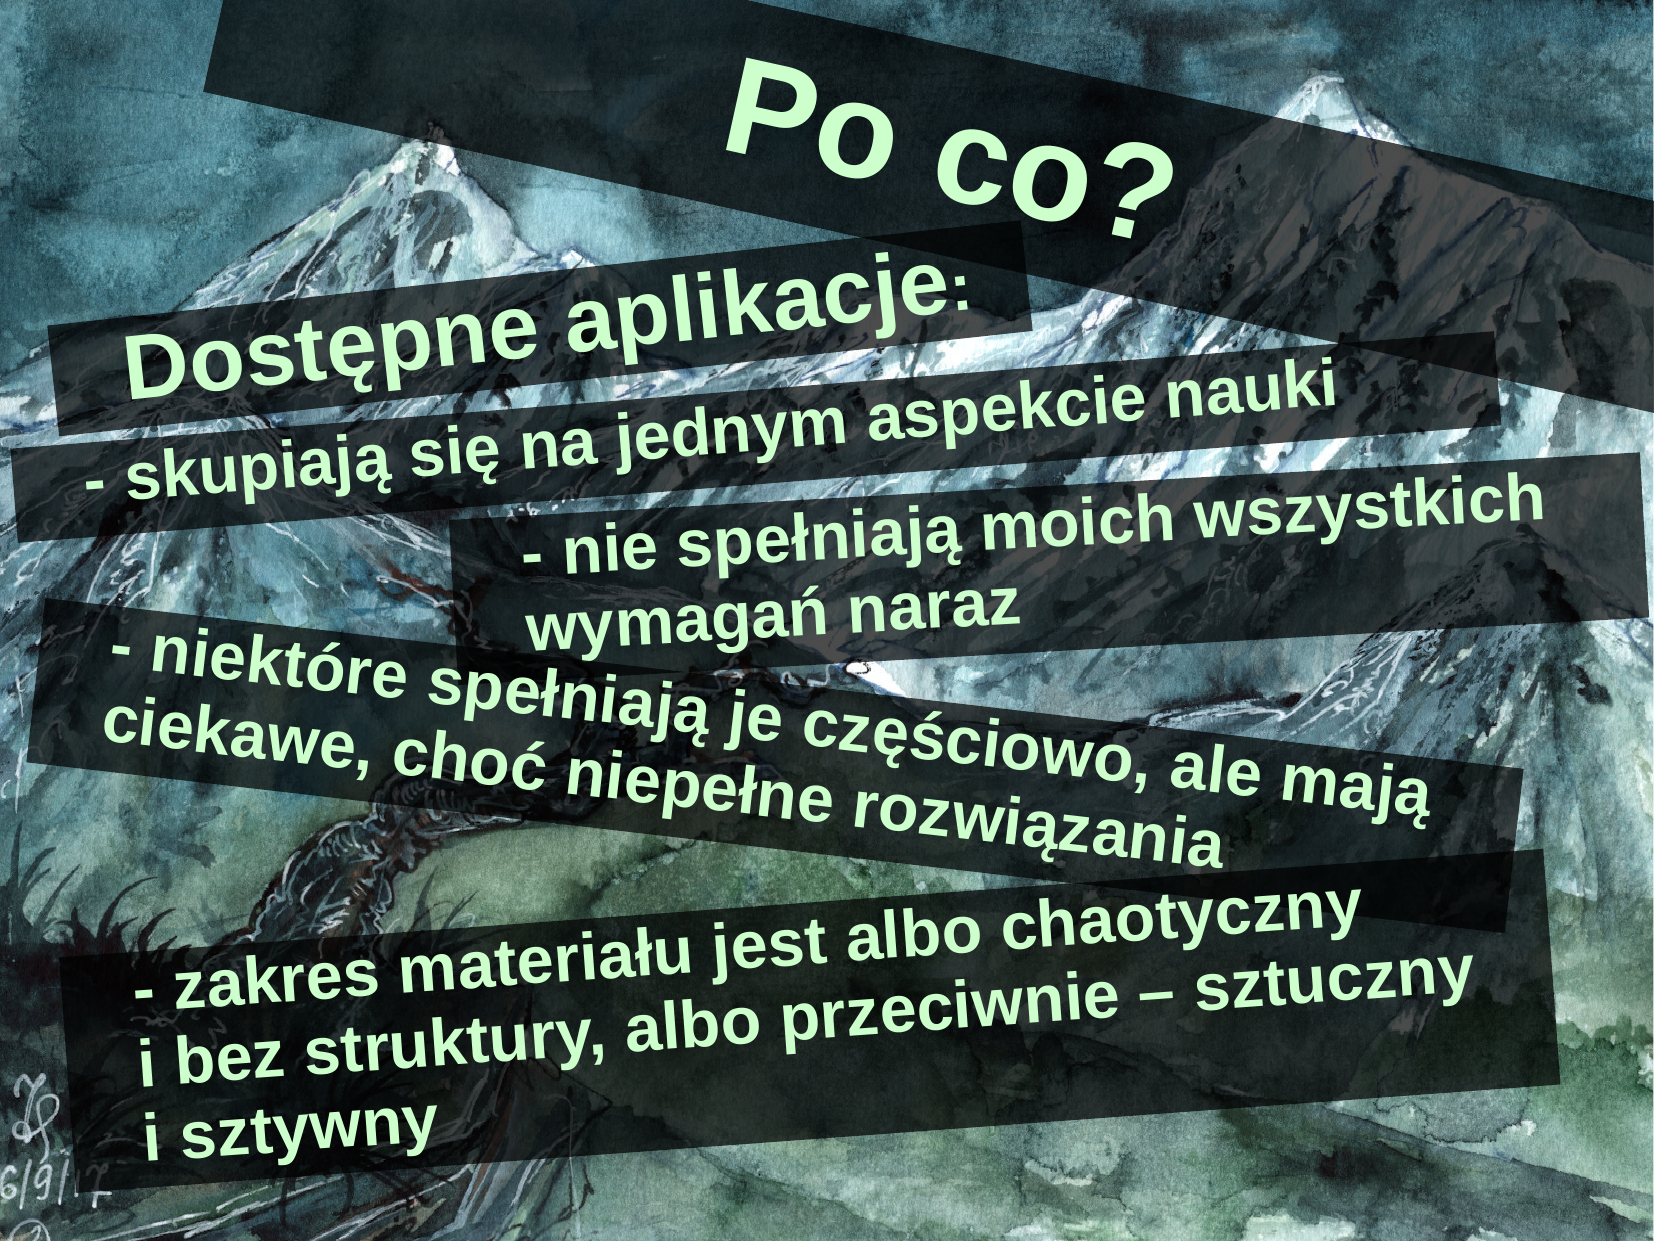

# Po co?
Dostępne aplikacje:
- skupiają się na jednym aspekcie nauki
- nie spełniają moich wszystkich wymagań naraz
- niektóre spełniają je częściowo, ale mają ciekawe, choć niepełne rozwiązania
- zakres materiału jest albo chaotyczny i bez struktury, albo przeciwnie – sztuczny i sztywny